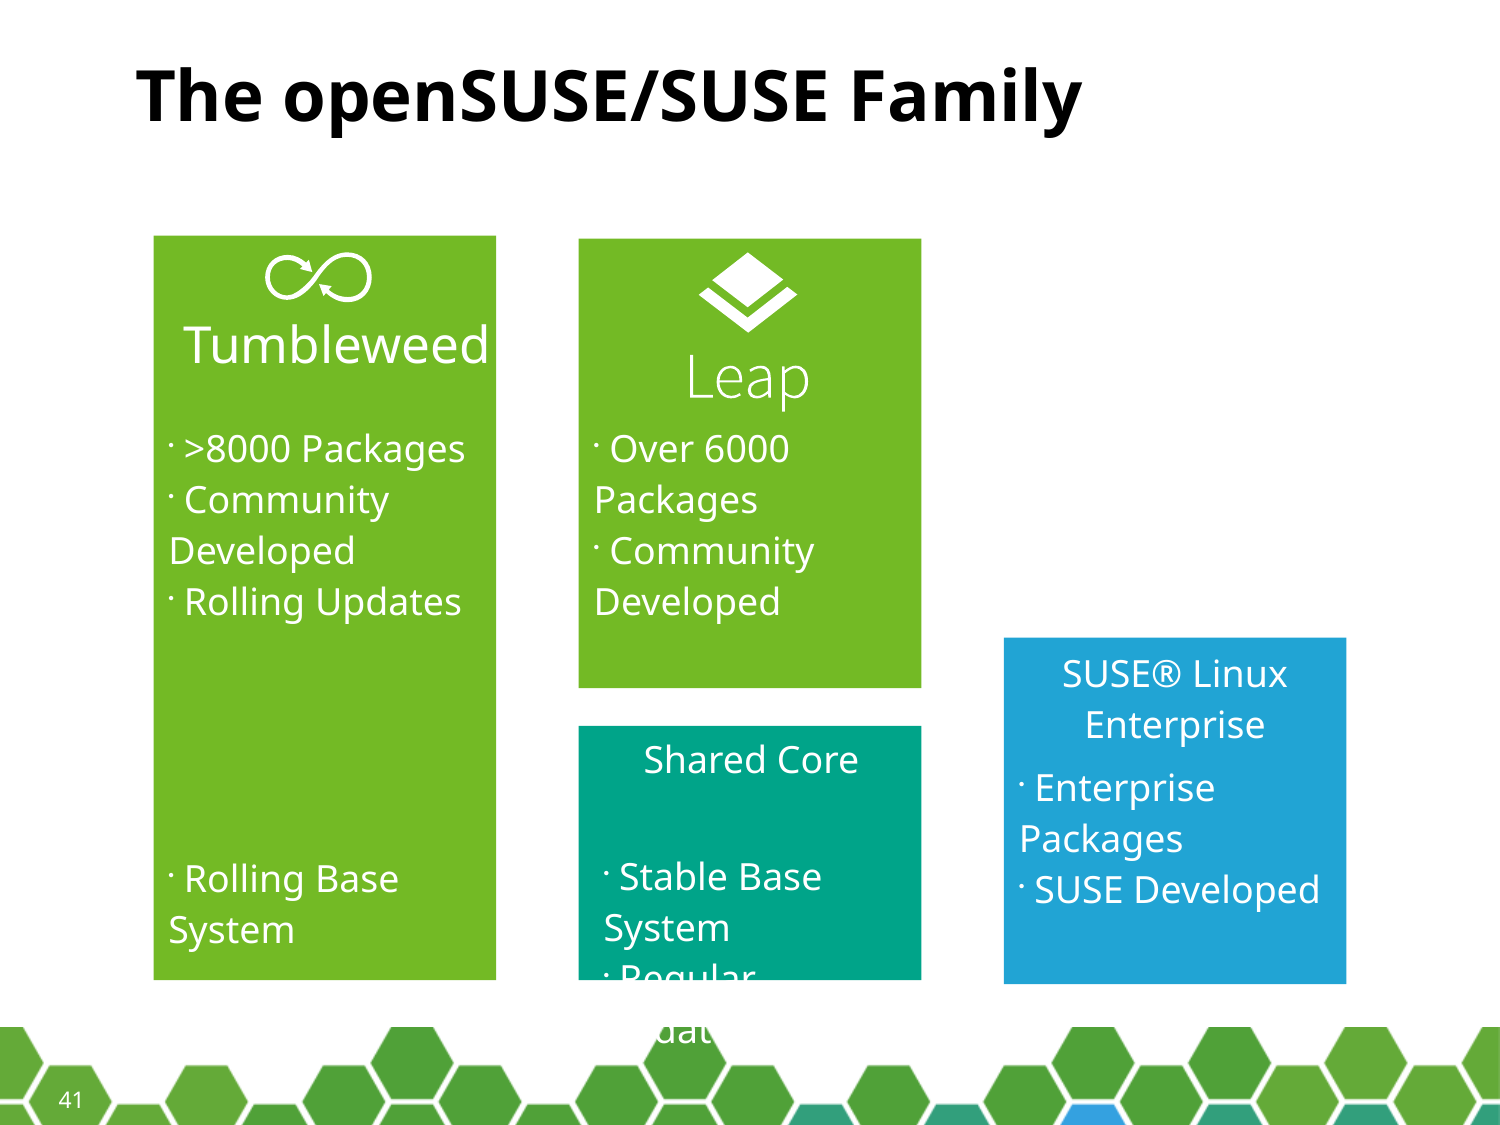

# The openSUSE/SUSE Family
 >8000 Packages
 Community Developed
 Rolling Updates
 Over 6000 Packages
 Community Developed
SUSE® Linux Enterprise
Shared Core
 Enterprise Packages
 SUSE Developed
 Stable Base System
 Regular Updates
 Rolling Base System